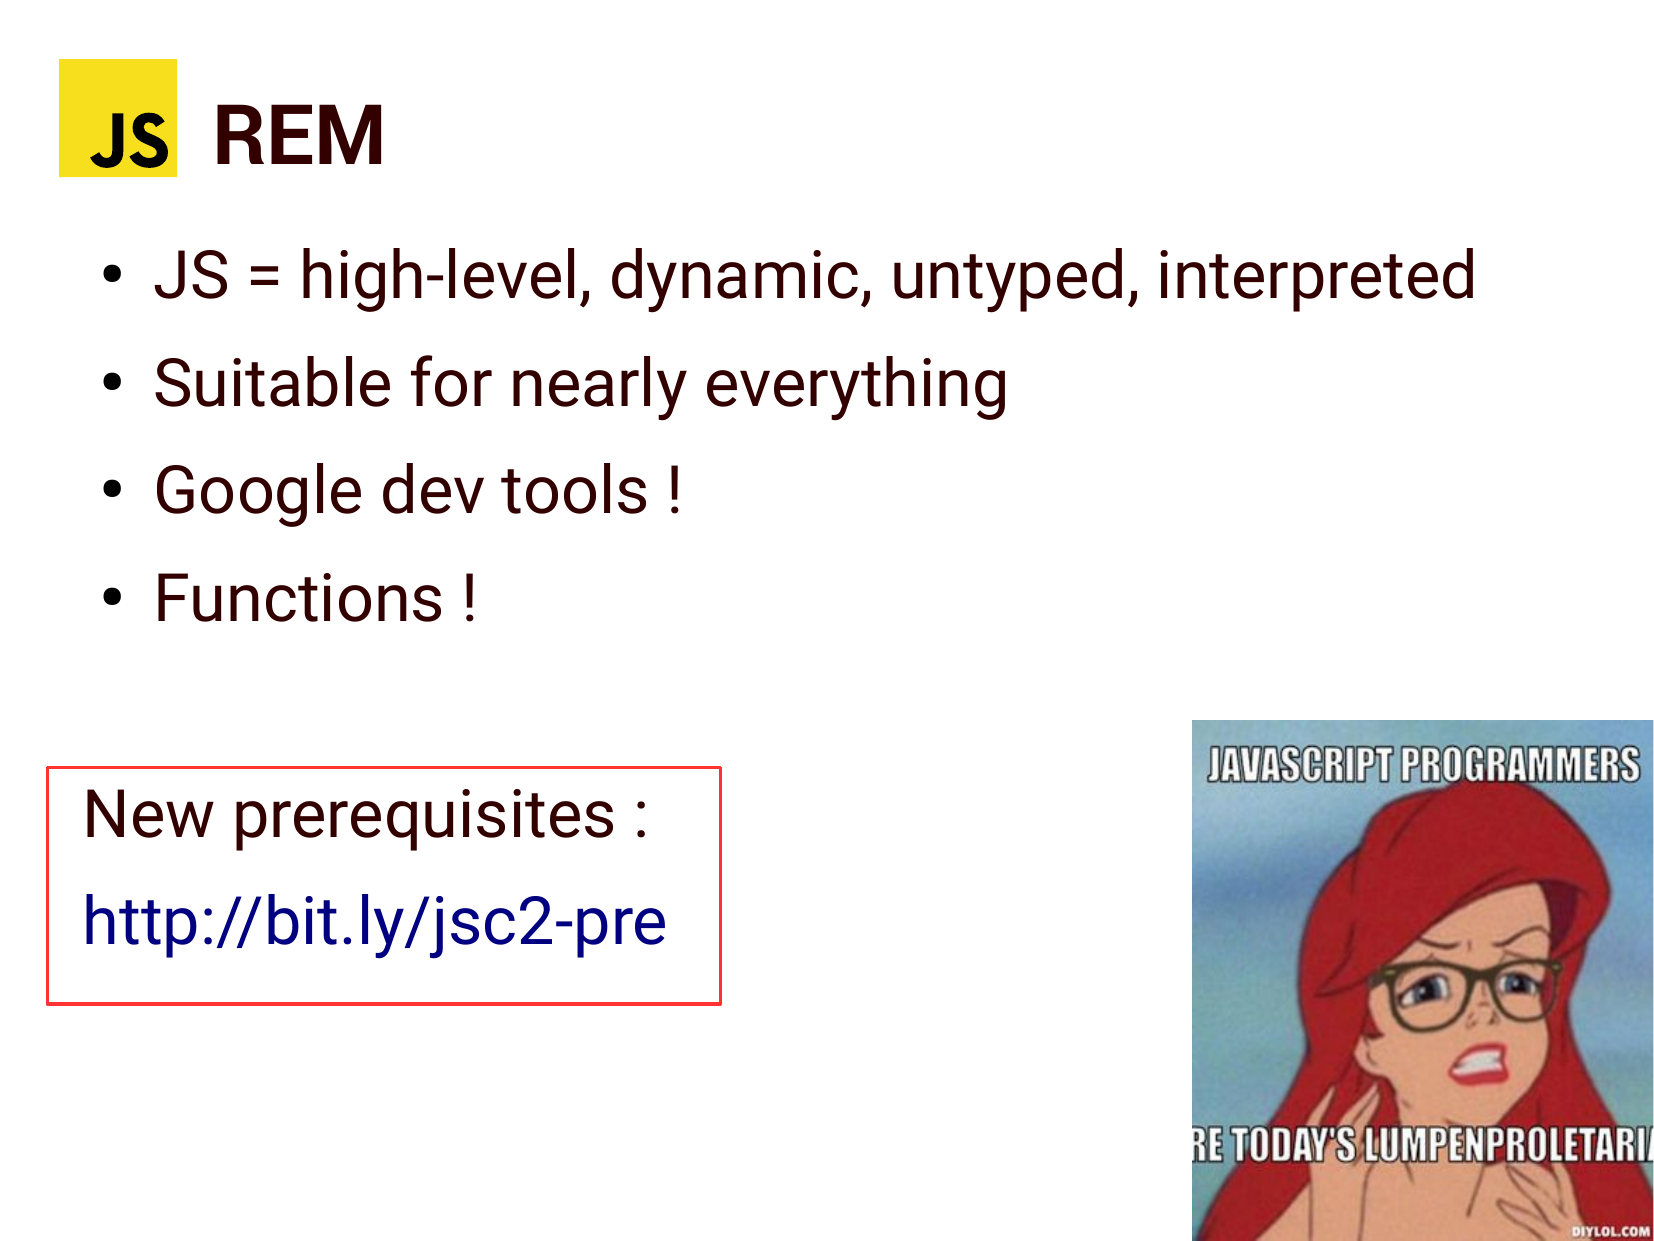

# REM
JS = high-level, dynamic, untyped, interpreted
Suitable for nearly everything
Google dev tools !
Functions !
New prerequisites :
http://bit.ly/jsc2-pre